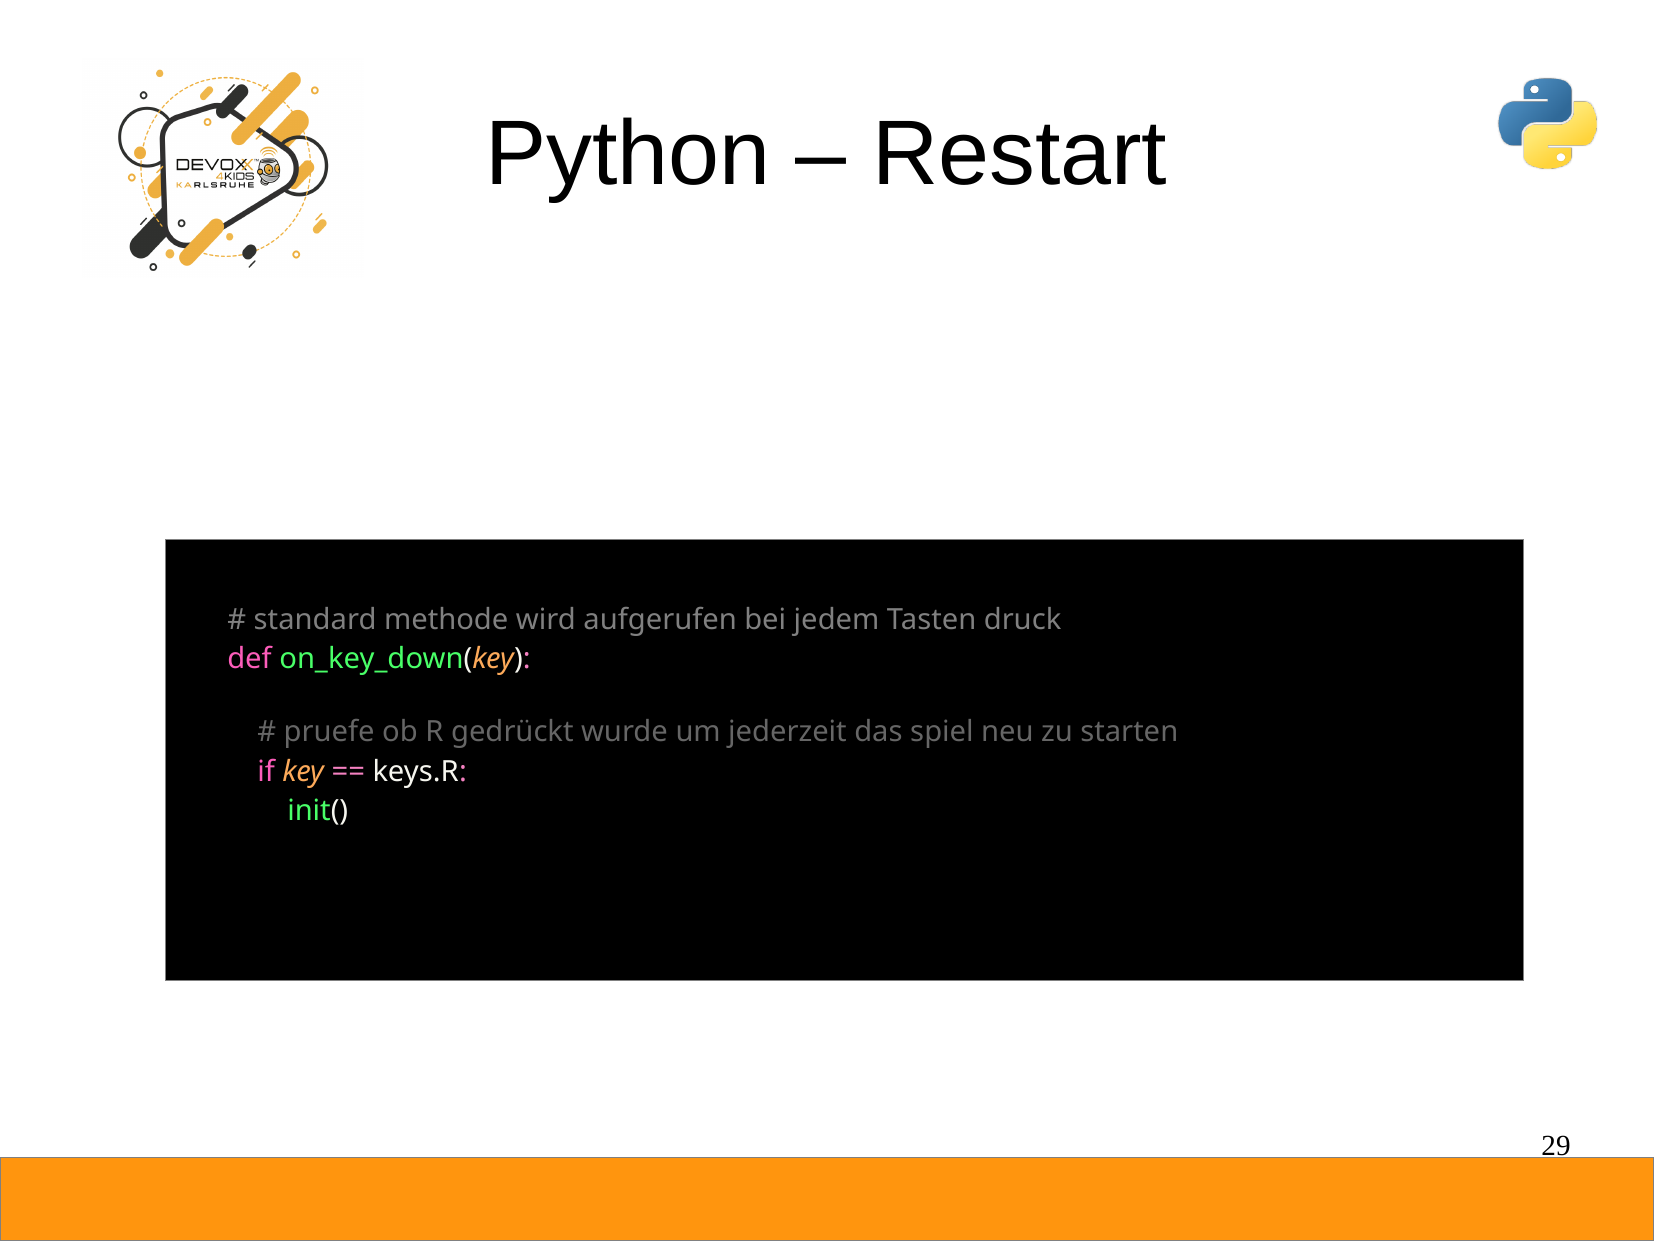

# Python – Restart
# standard methode wird aufgerufen bei jedem Tasten druck
def on_key_down(key):
 # pruefe ob R gedrückt wurde um jederzeit das spiel neu zu starten
 if key == keys.R:
 init()
29